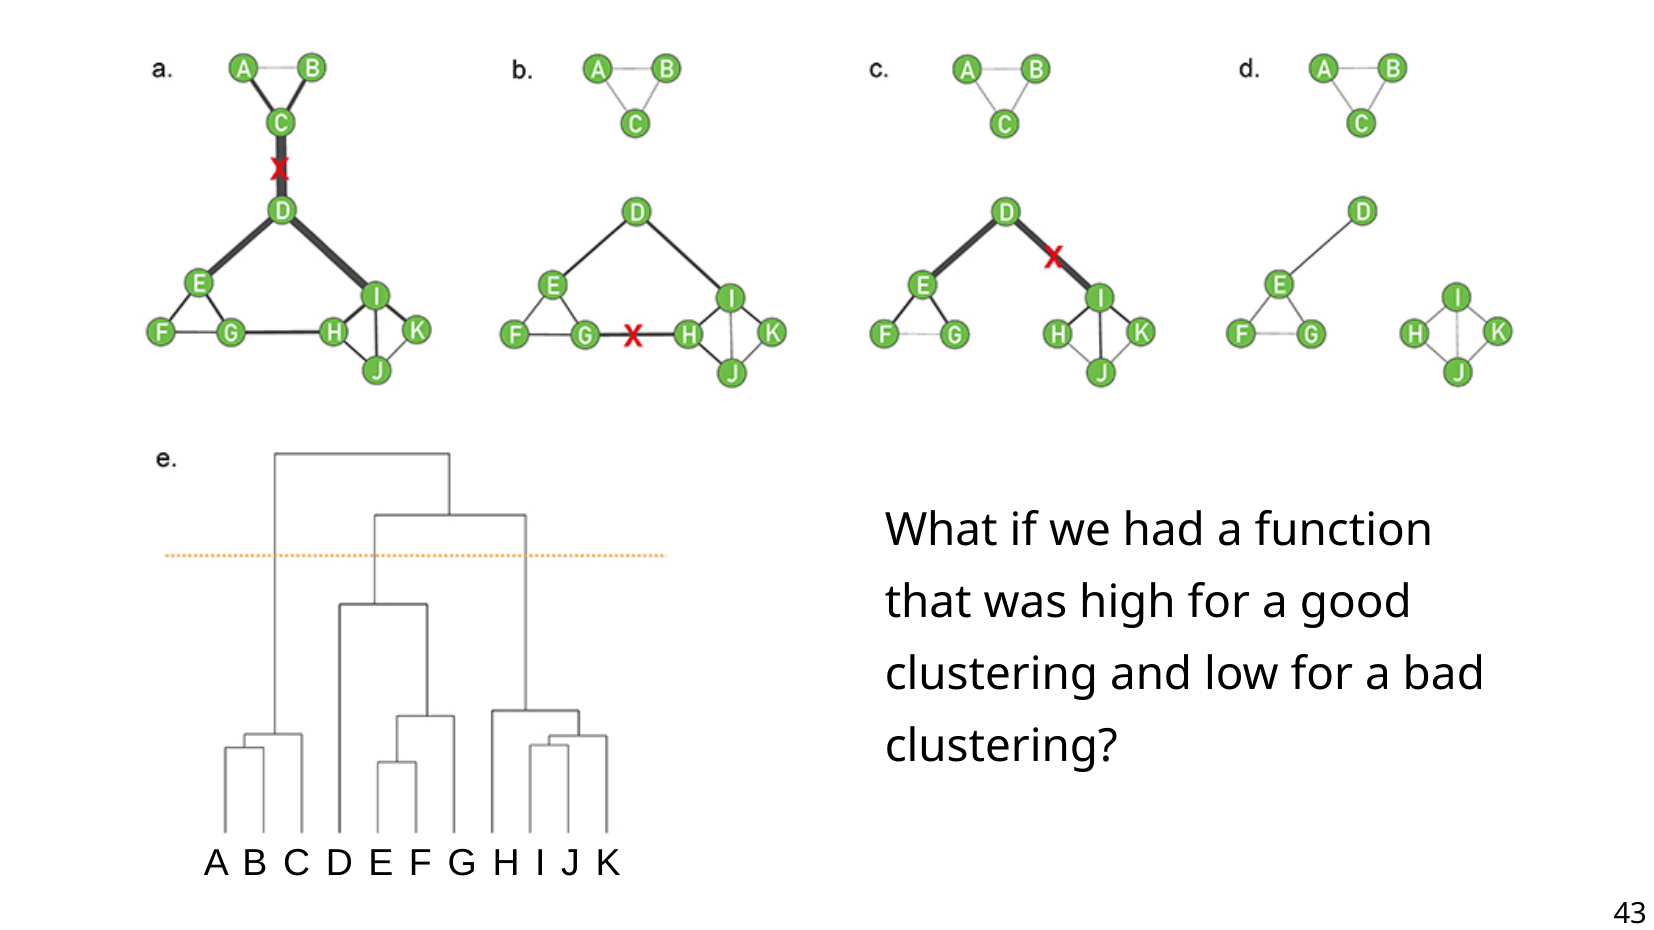

# Divisive clustering
What if we had a function that was high for a good clustering and low for a bad clustering?
A B C D E F G H I J K
43